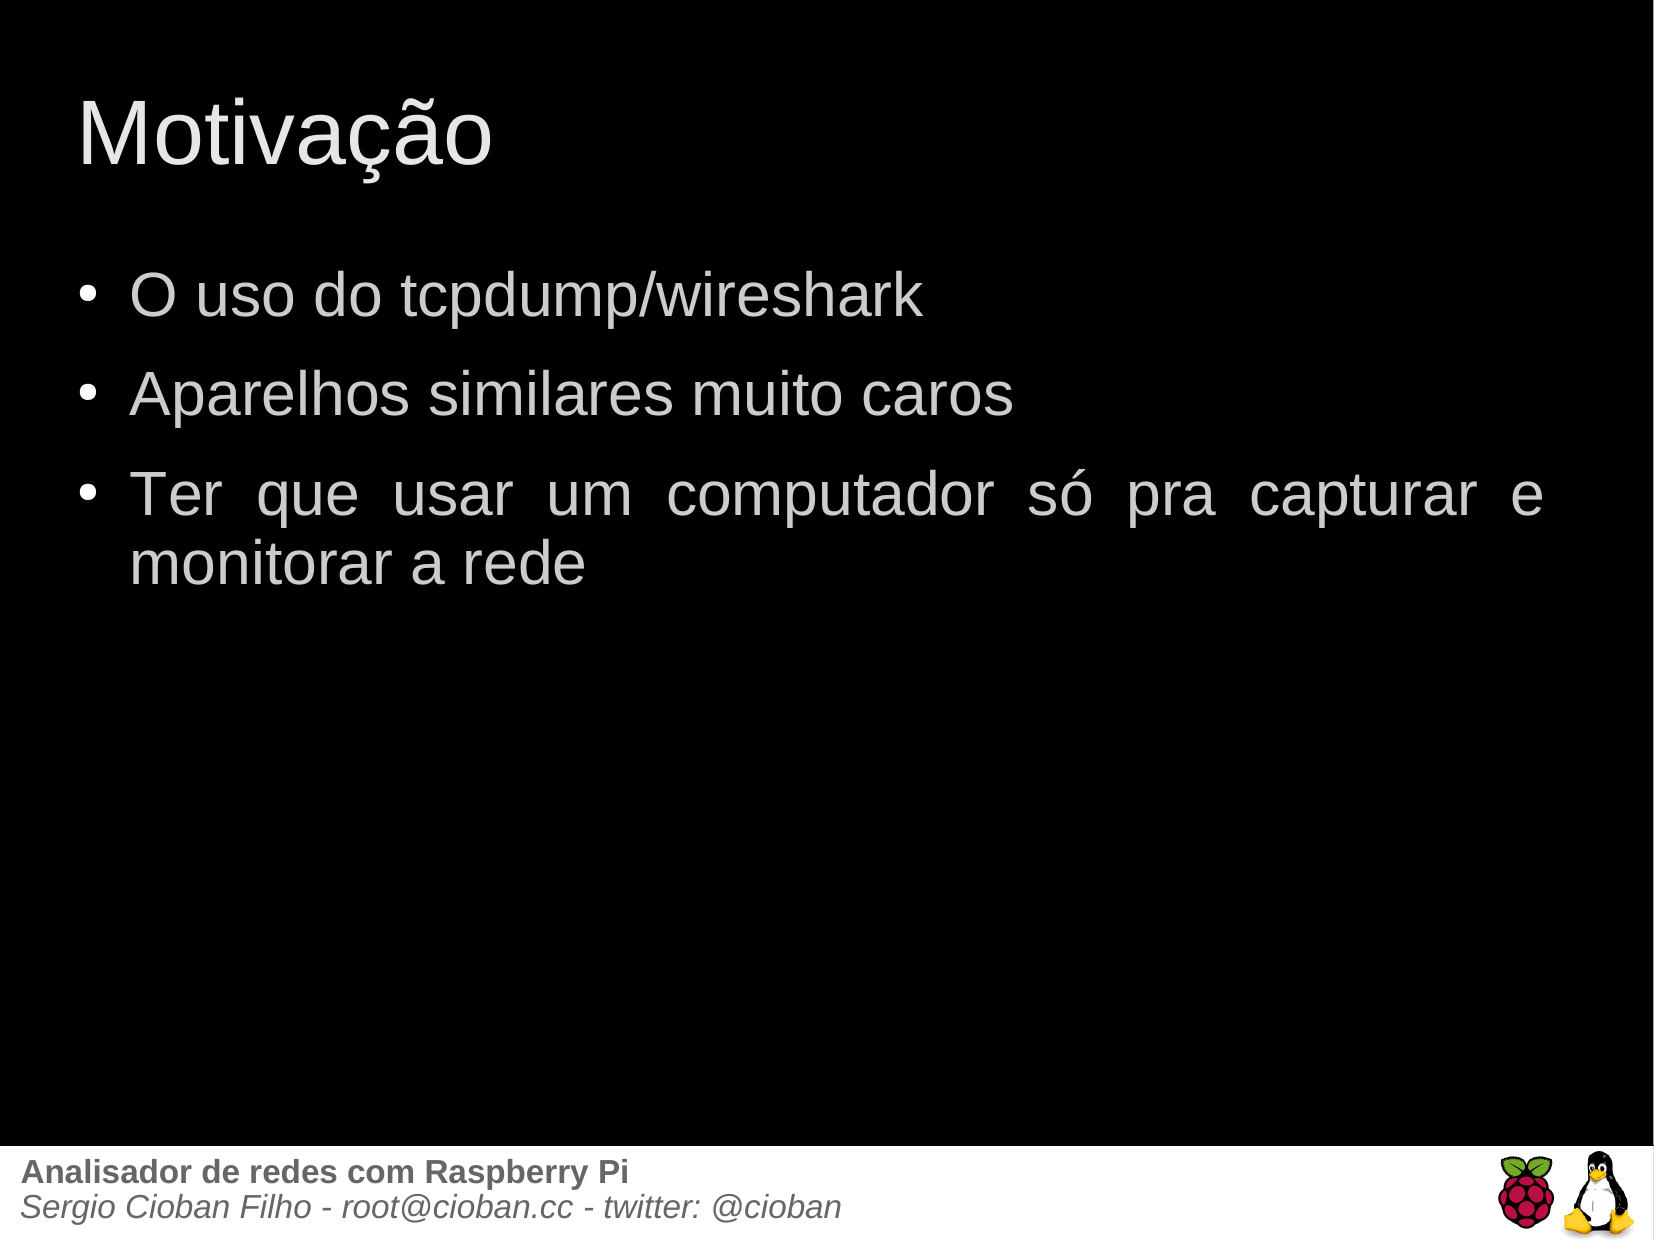

# Motivação
O uso do tcpdump/wireshark
Aparelhos similares muito caros
Ter que usar um computador só pra capturar e monitorar a rede
Virtualização é o processo de executar vários sistemas operacionais em um único equipamento.
Uma máquina virtual é um ambiente operacional completo que se comporta como se fosse um computador independente.
“Hóspedes” virtualizados - fullyvirt
“Hóspedes” paravirtualizados - paravirt